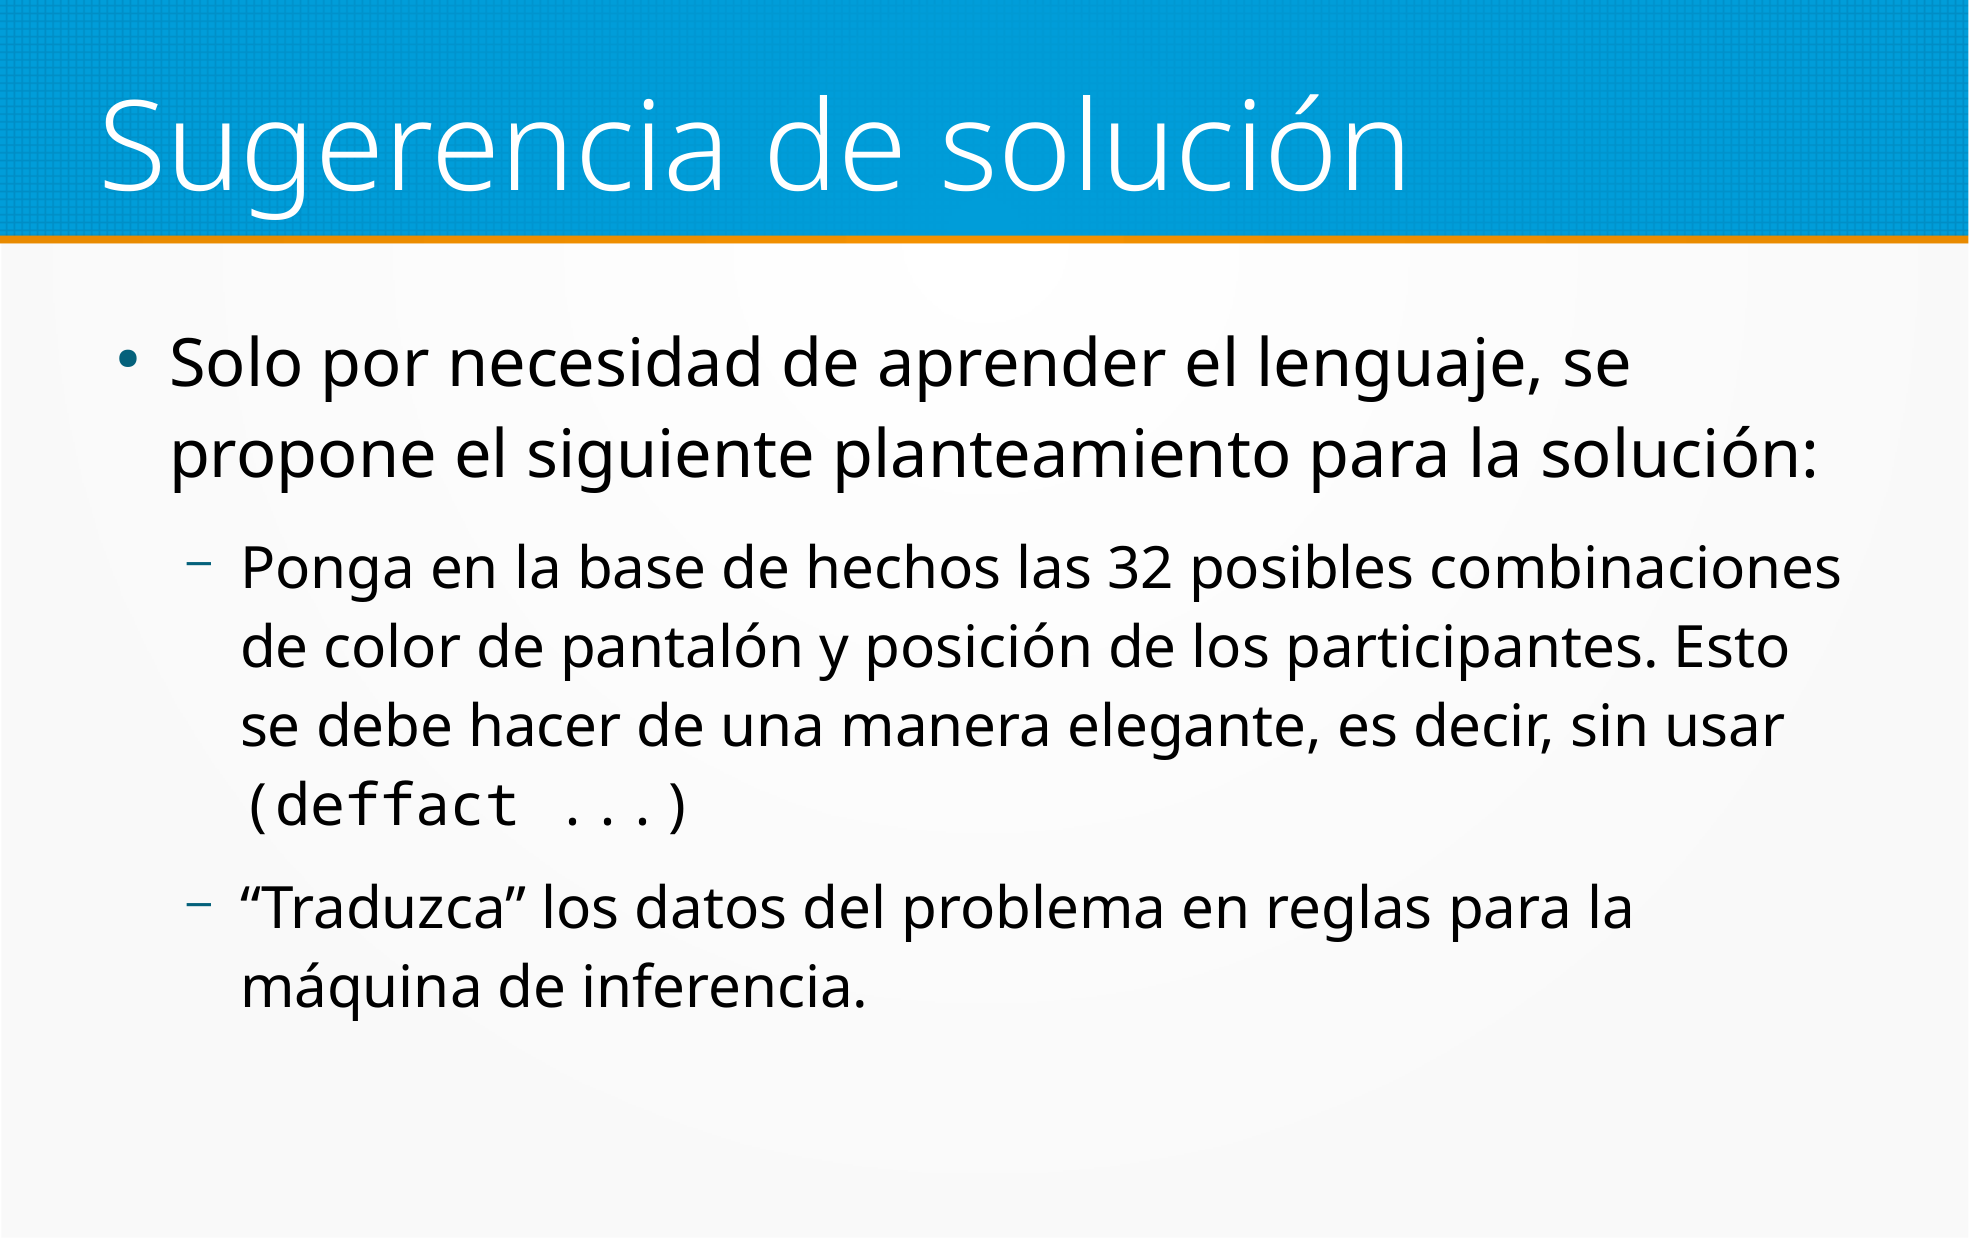

# Sugerencia de solución
Solo por necesidad de aprender el lenguaje, se propone el siguiente planteamiento para la solución:
Ponga en la base de hechos las 32 posibles combinaciones de color de pantalón y posición de los participantes. Esto se debe hacer de una manera elegante, es decir, sin usar (deffact ...)
“Traduzca” los datos del problema en reglas para la máquina de inferencia.